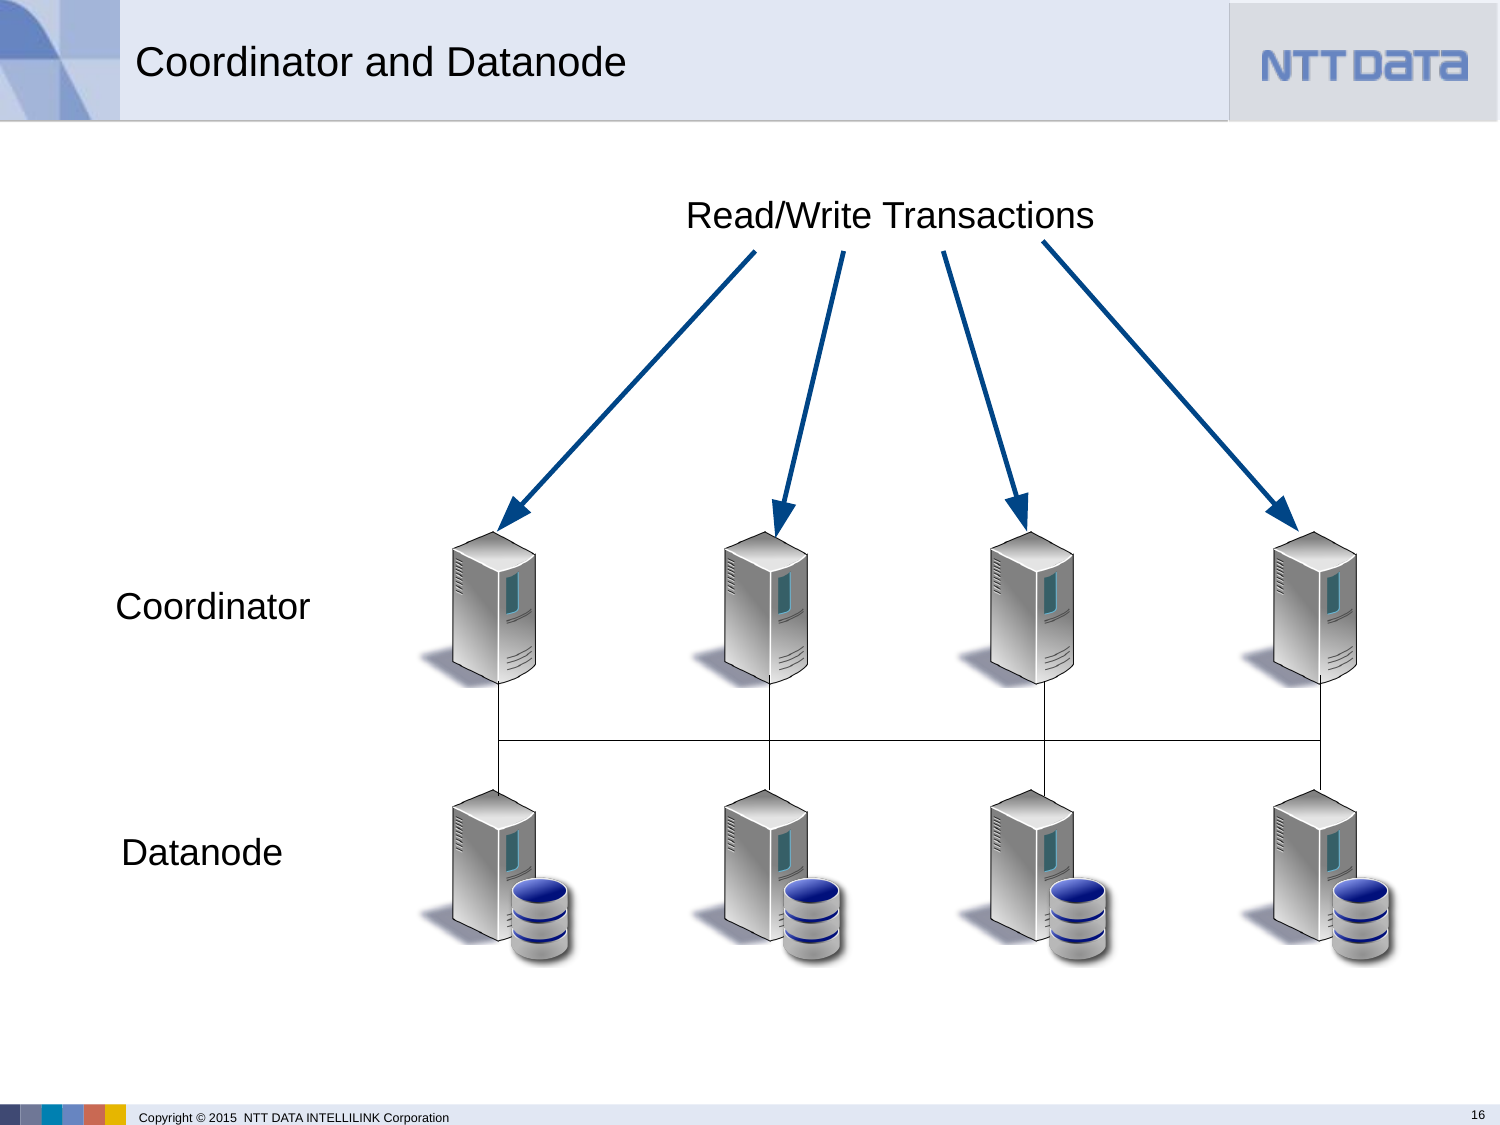

# Coordinator and Datanode
Read/Write Transactions
Coordinator
Datanode